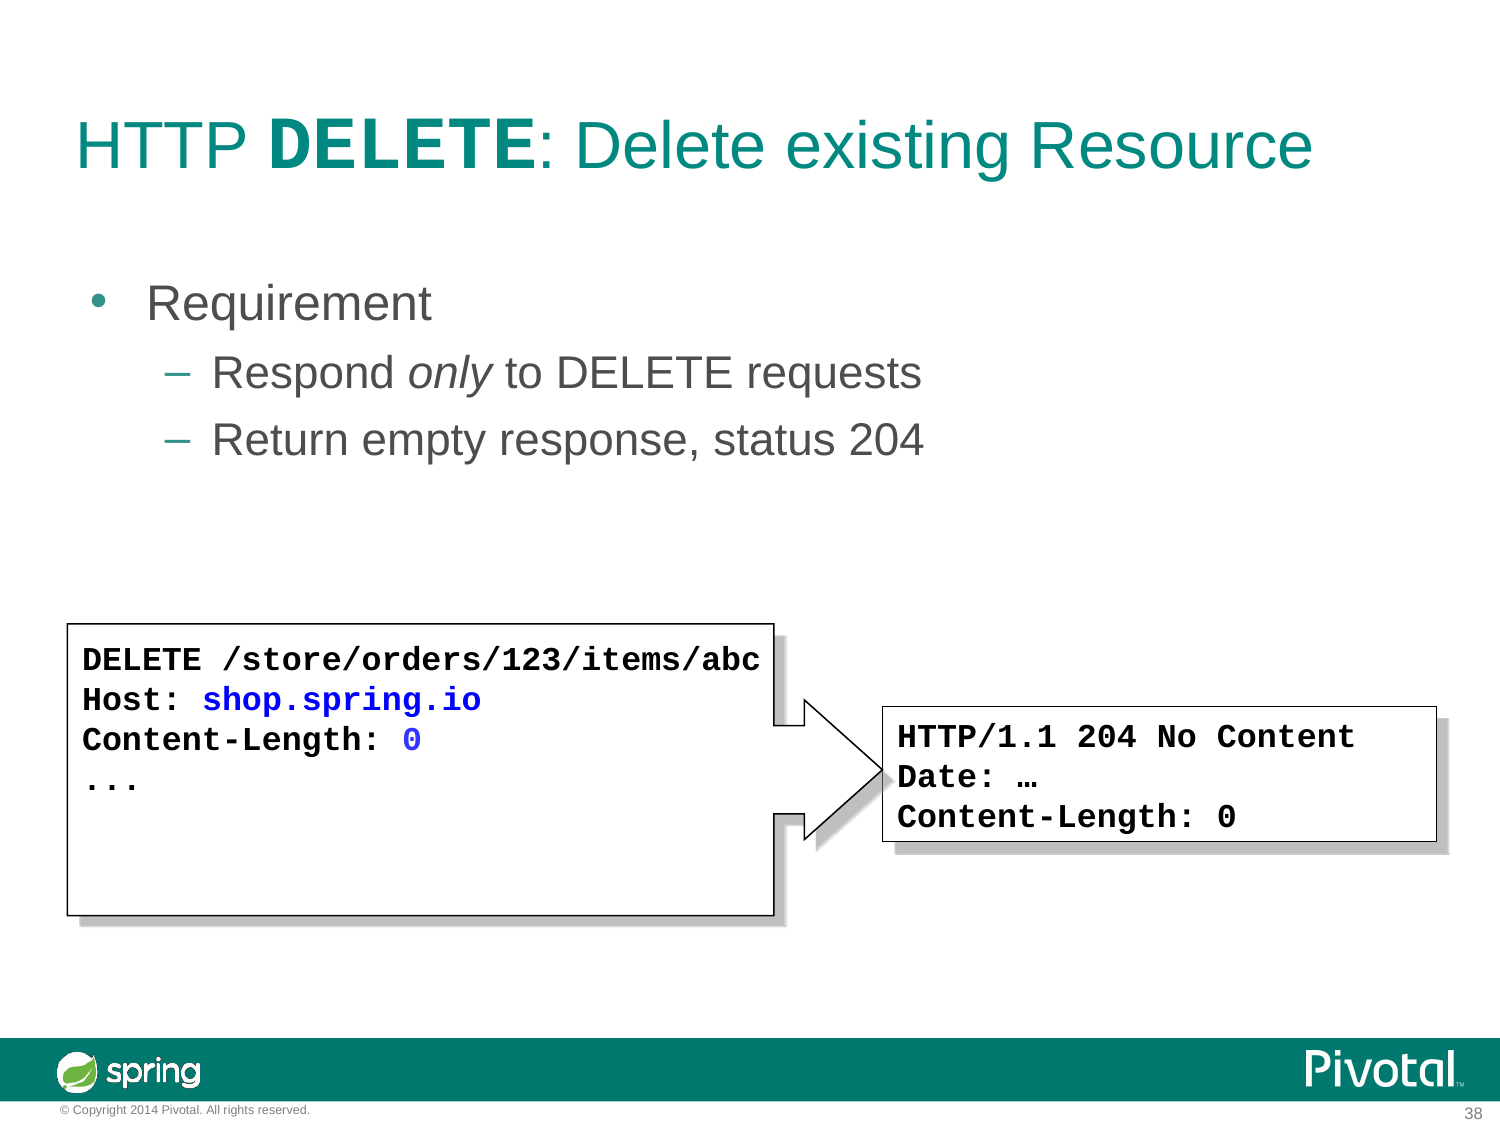

# HTTP DELETE: Delete existing Resource
Requirement
Respond only to DELETE requests
Return empty response, status 204
DELETE /store/orders/123/items/abc
Host: shop.spring.io
Content-Length: 0
...
HTTP/1.1 204 No Content
Date: …
Content-Length: 0